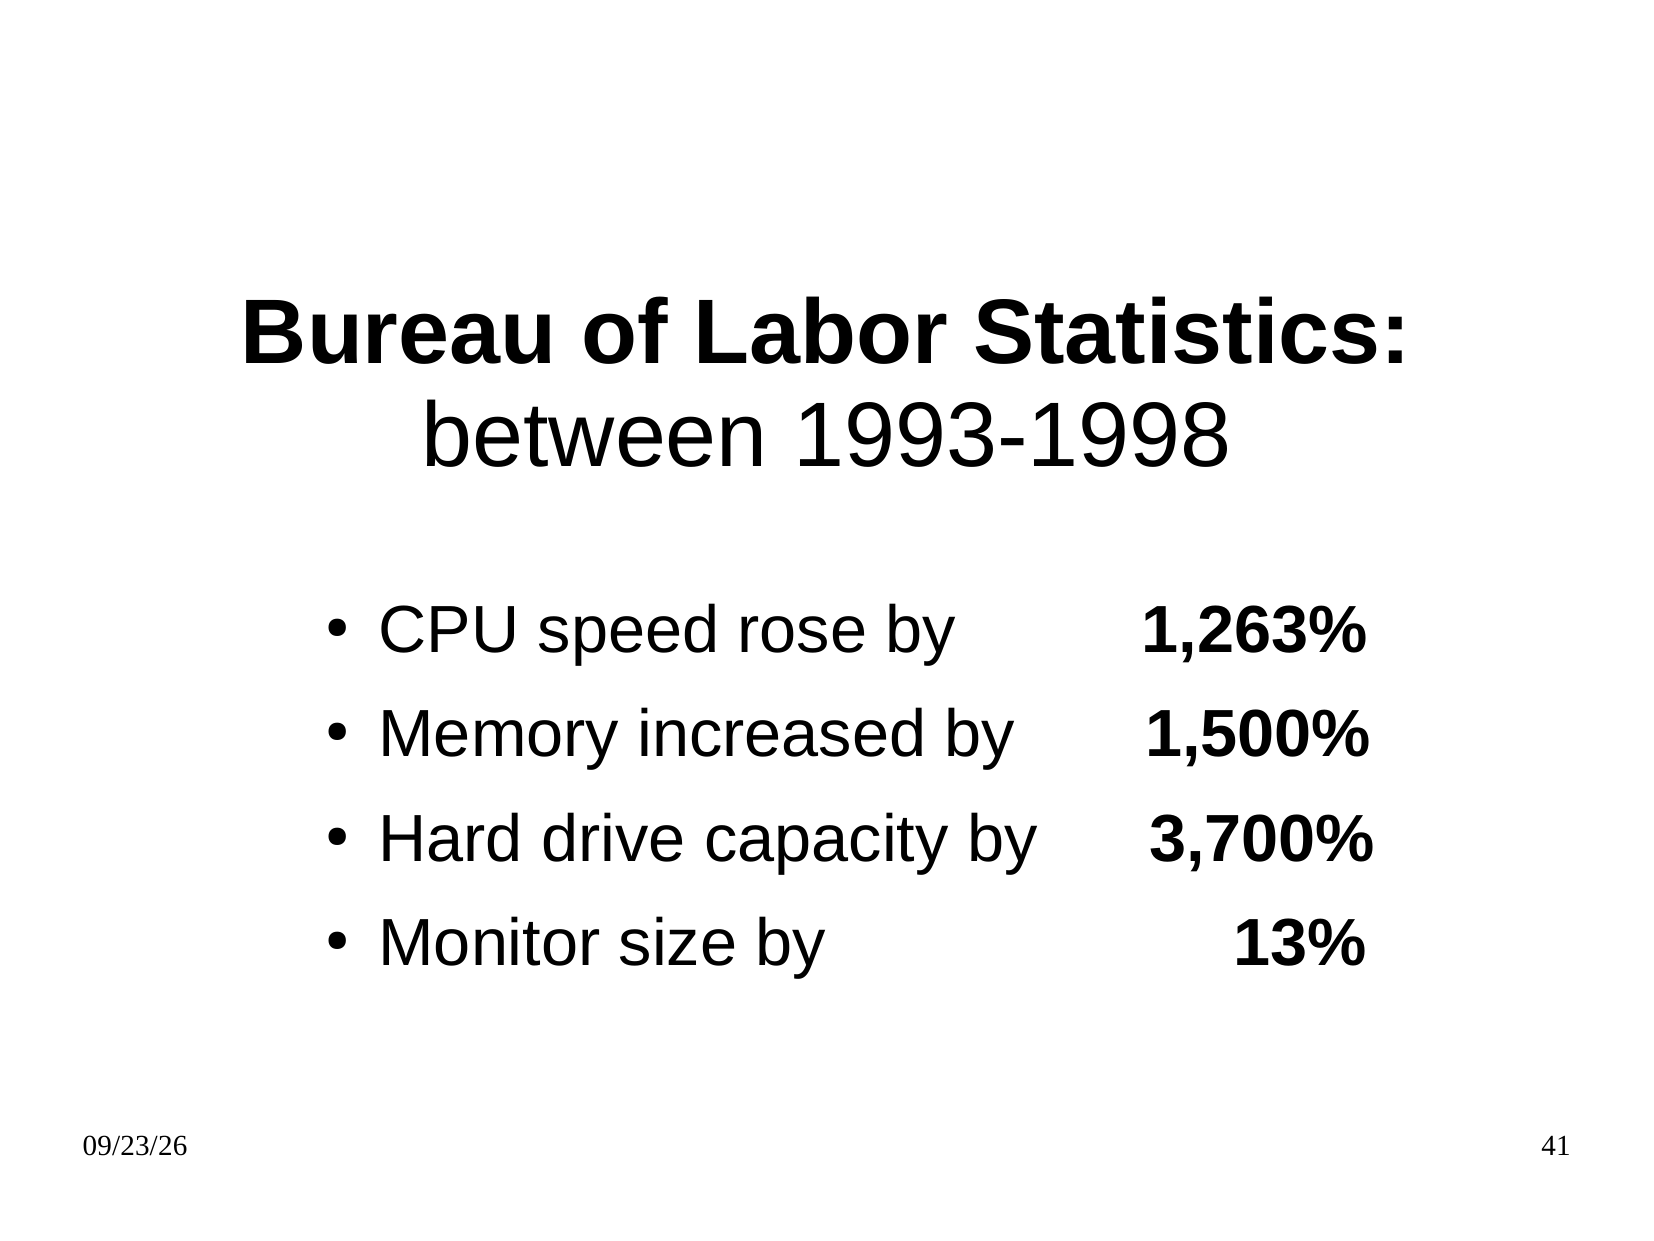

# Bureau of Labor Statistics: between 1993-1998
CPU speed rose by 1,263%
Memory increased by 1,500%
Hard drive capacity by 3,700%
Monitor size by 13%
41